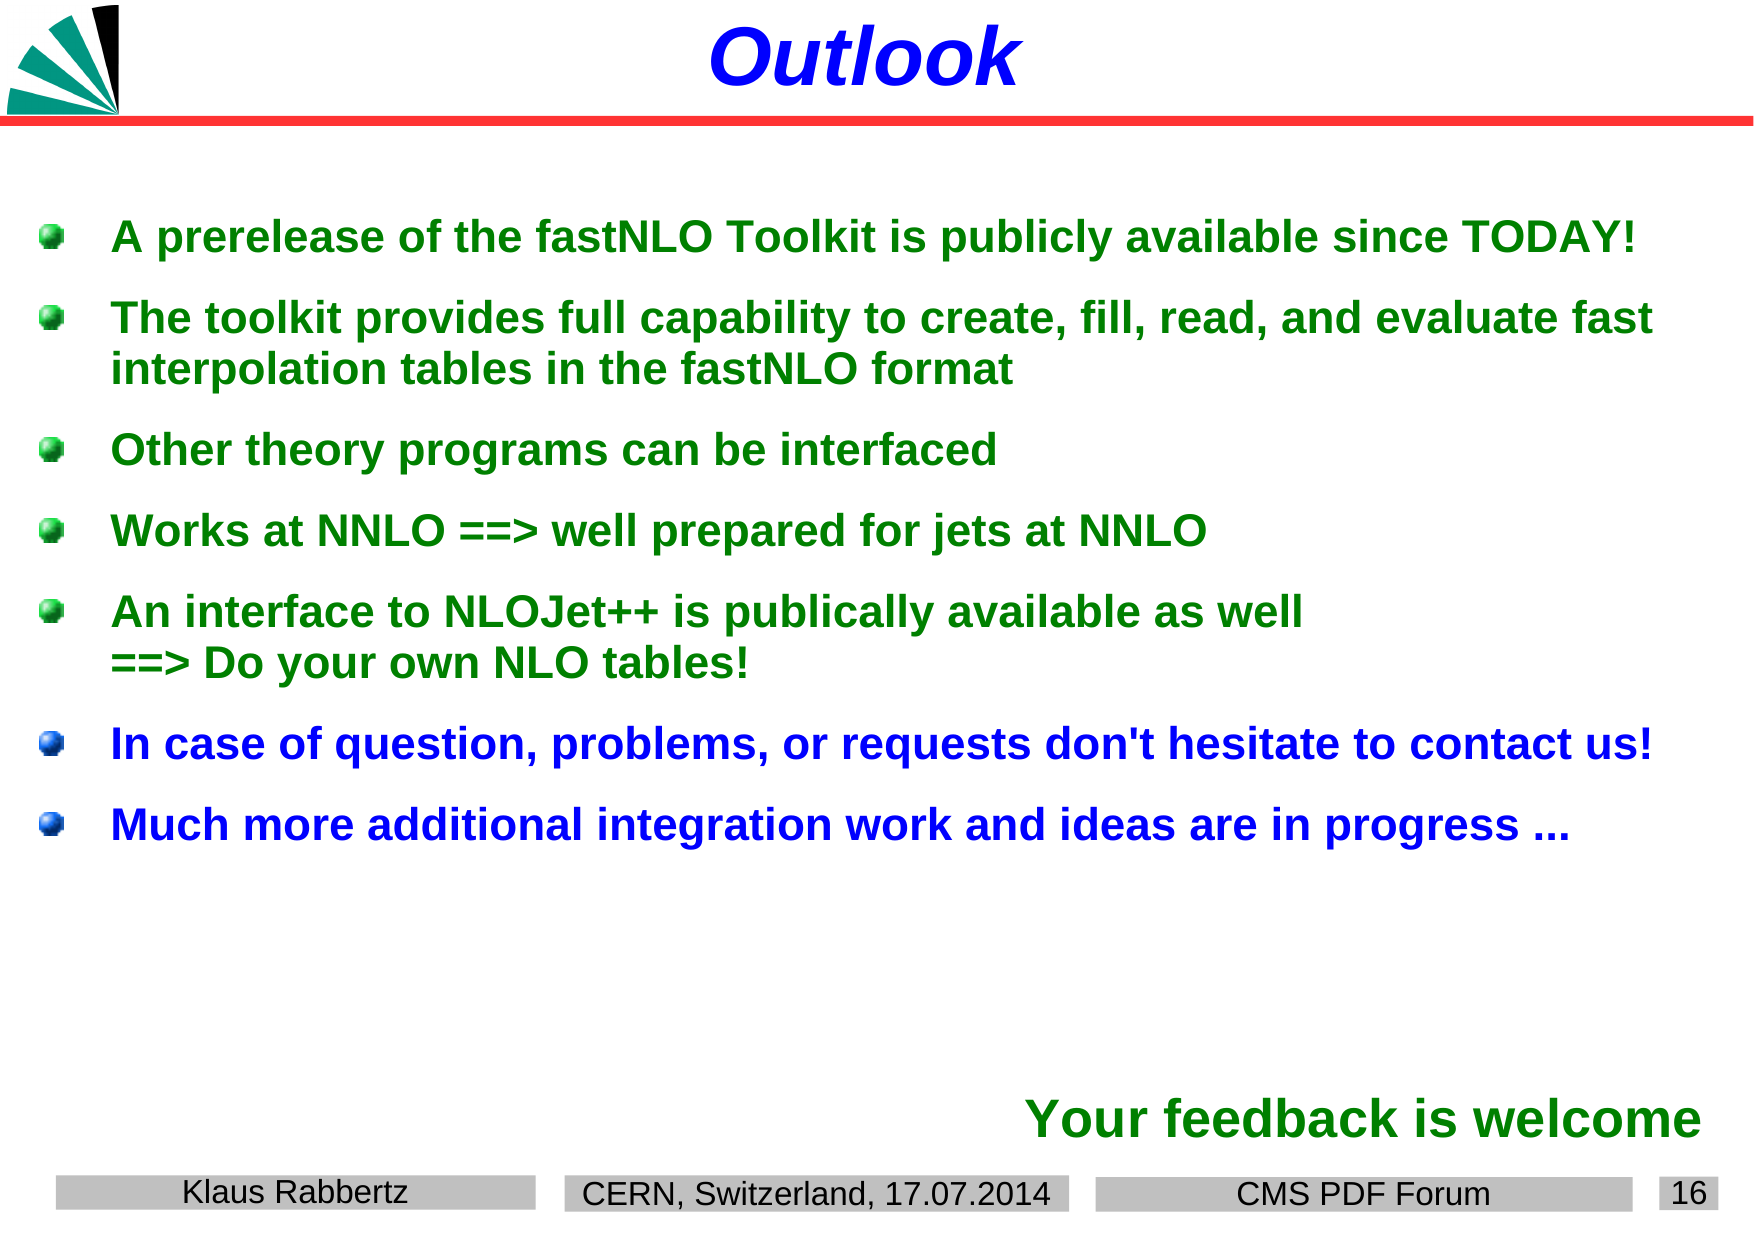

# Outlook
A prerelease of the fastNLO Toolkit is publicly available since TODAY!
The toolkit provides full capability to create, fill, read, and evaluate fast interpolation tables in the fastNLO format
Other theory programs can be interfaced
Works at NNLO ==> well prepared for jets at NNLO
An interface to NLOJet++ is publically available as well ==> Do your own NLO tables!
In case of question, problems, or requests don't hesitate to contact us!
Much more additional integration work and ideas are in progress ...
Your feedback is welcome